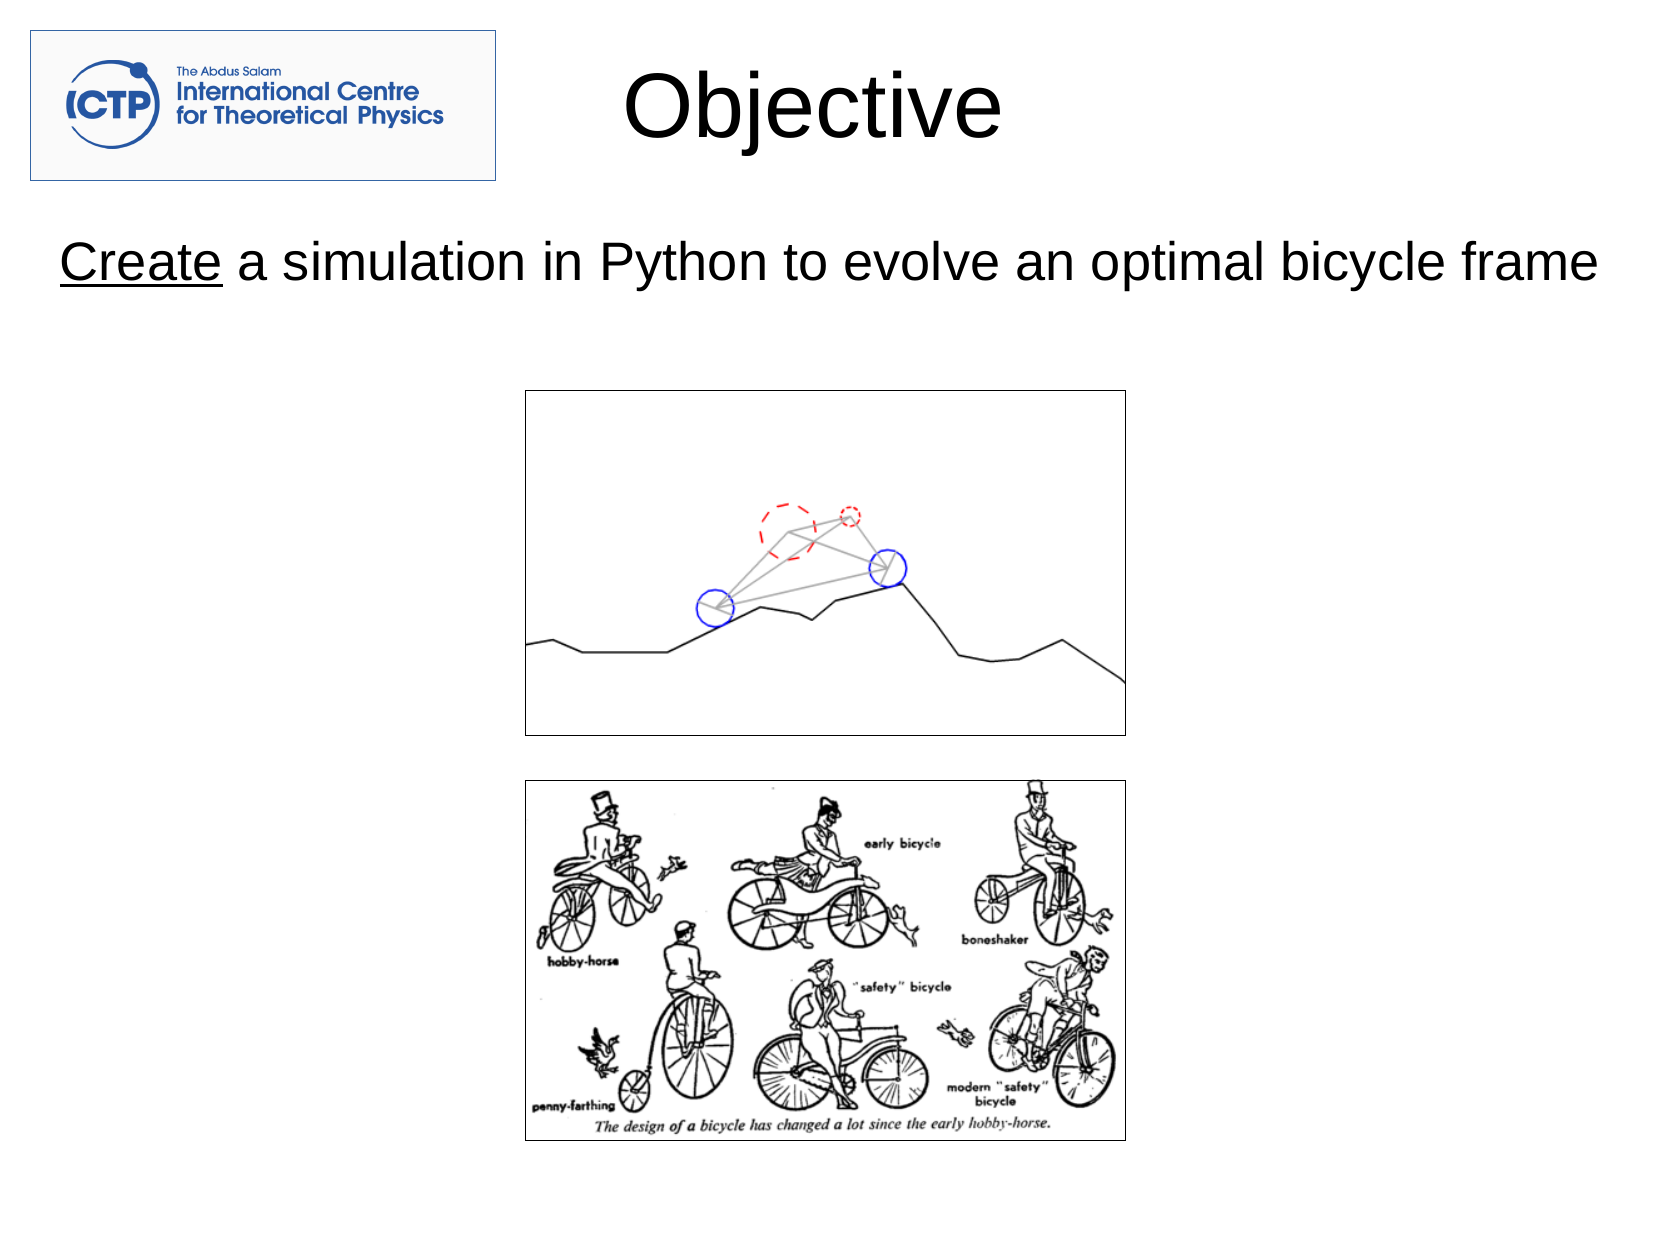

Objective
Create a simulation in Python to evolve an optimal bicycle frame